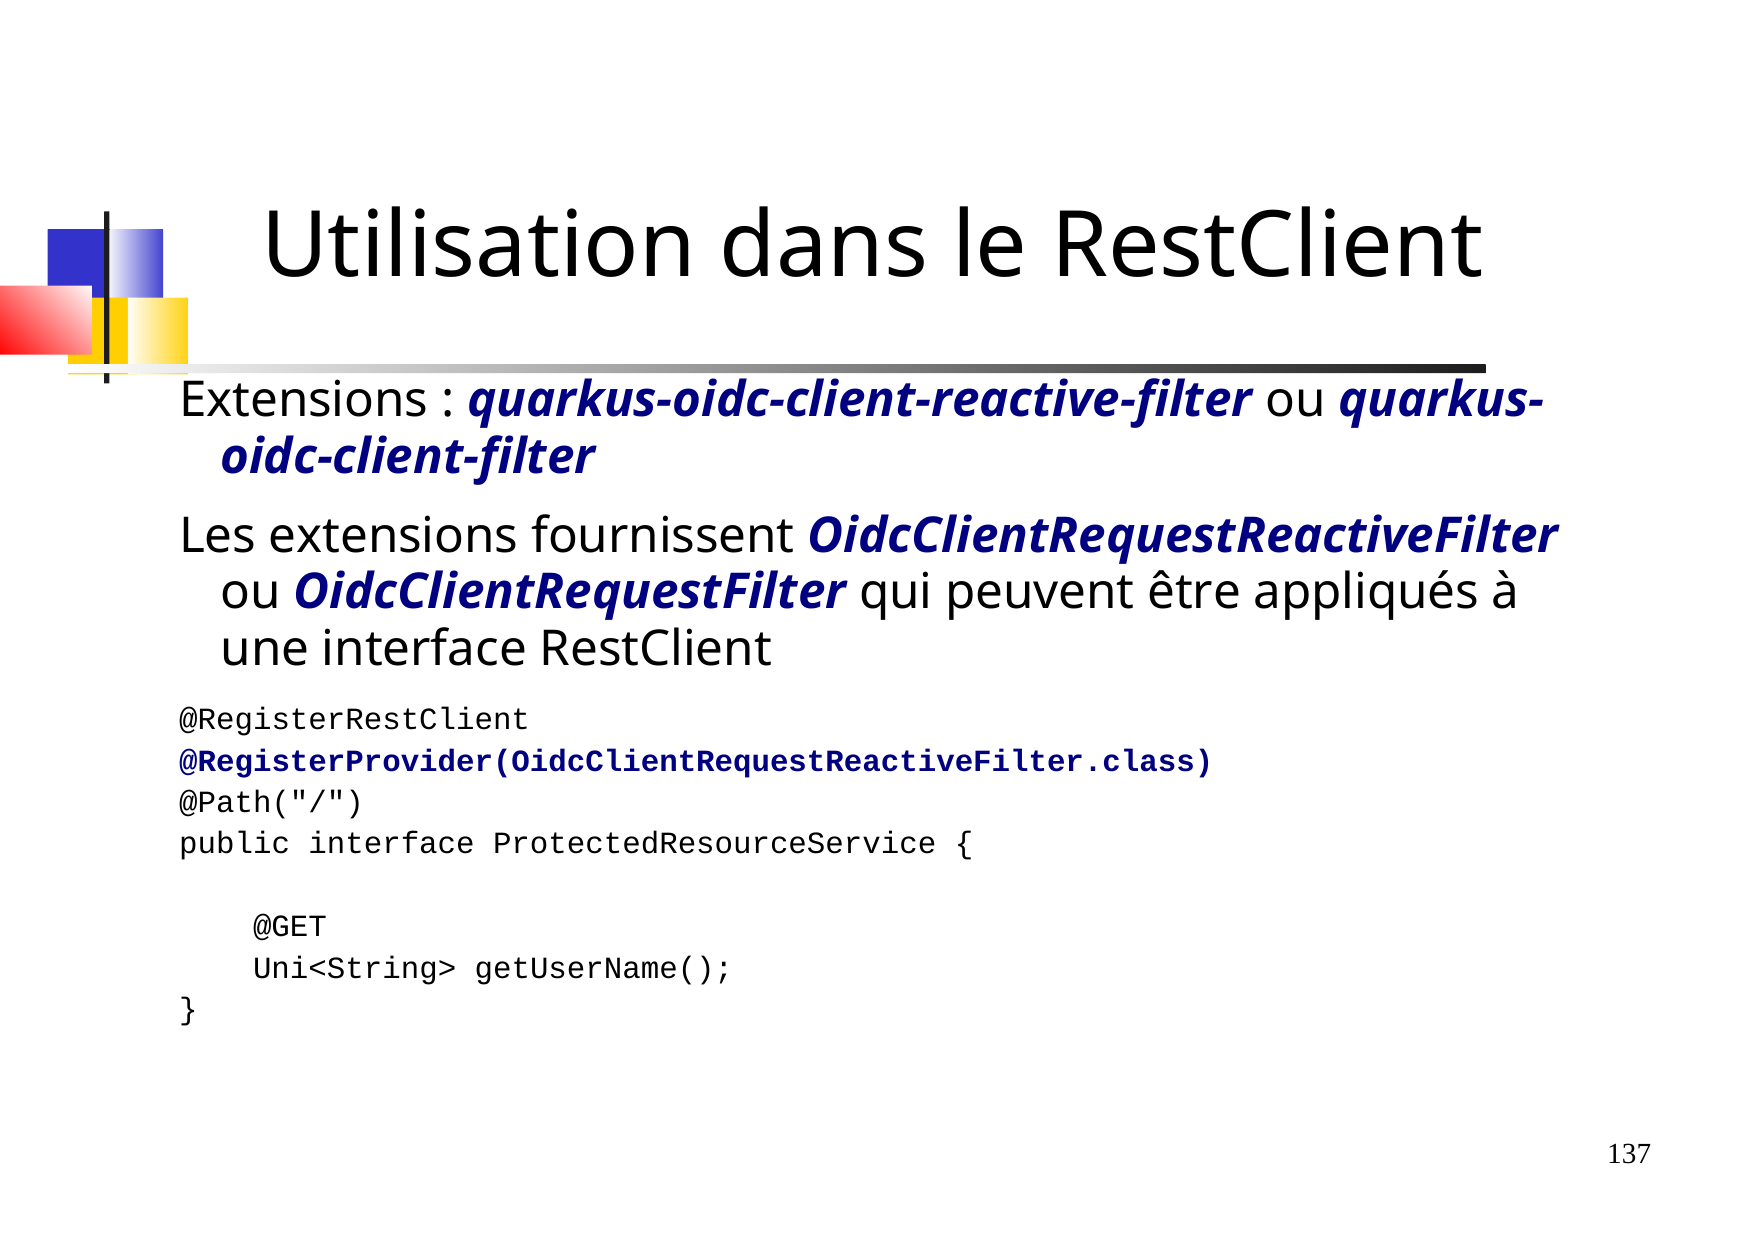

# Utilisation dans le RestClient
Extensions : quarkus-oidc-client-reactive-filter ou quarkus-oidc-client-filter
Les extensions fournissent OidcClientRequestReactiveFilter ou OidcClientRequestFilter qui peuvent être appliqués à une interface RestClient
@RegisterRestClient
@RegisterProvider(OidcClientRequestReactiveFilter.class)
@Path("/")
public interface ProtectedResourceService {
 @GET
 Uni<String> getUserName();
}